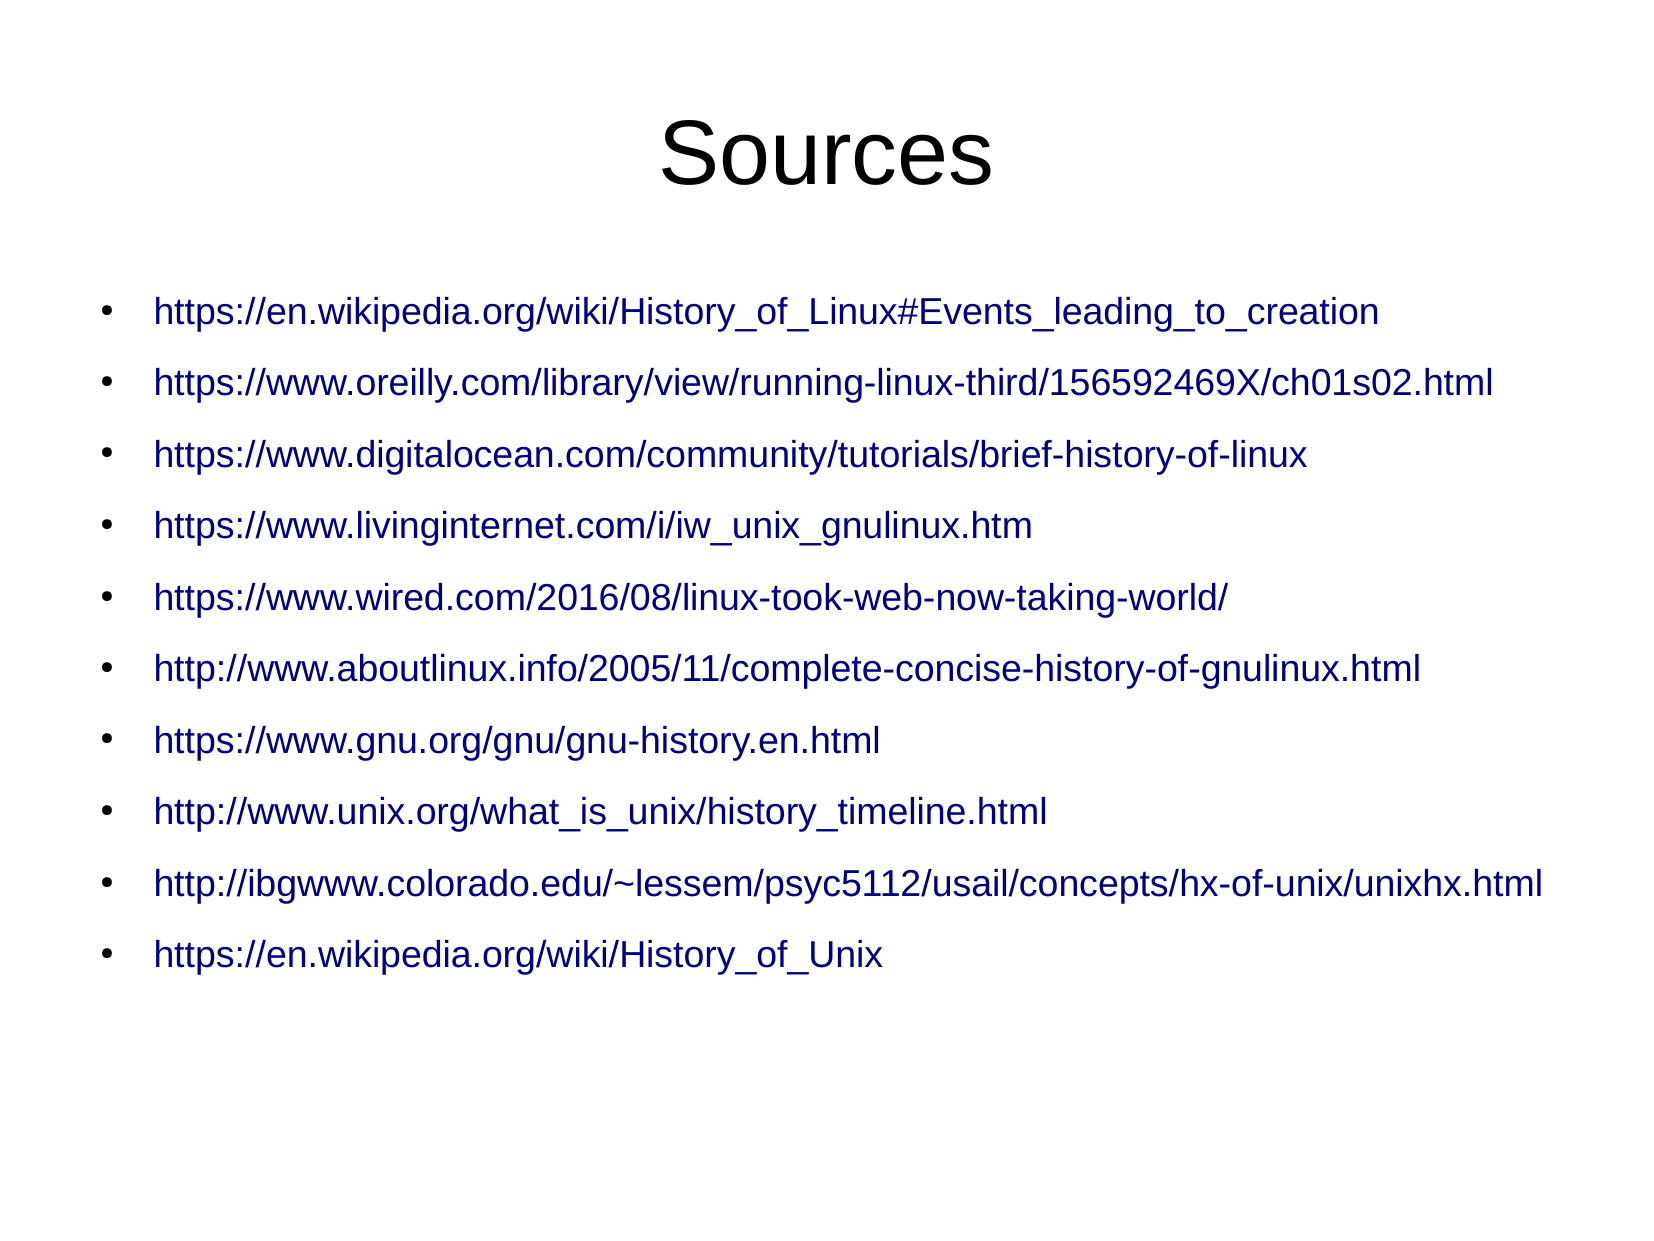

# Sources
https://en.wikipedia.org/wiki/History_of_Linux#Events_leading_to_creation
https://www.oreilly.com/library/view/running-linux-third/156592469X/ch01s02.html
https://www.digitalocean.com/community/tutorials/brief-history-of-linux
https://www.livinginternet.com/i/iw_unix_gnulinux.htm
https://www.wired.com/2016/08/linux-took-web-now-taking-world/
http://www.aboutlinux.info/2005/11/complete-concise-history-of-gnulinux.html
https://www.gnu.org/gnu/gnu-history.en.html
http://www.unix.org/what_is_unix/history_timeline.html
http://ibgwww.colorado.edu/~lessem/psyc5112/usail/concepts/hx-of-unix/unixhx.html
https://en.wikipedia.org/wiki/History_of_Unix